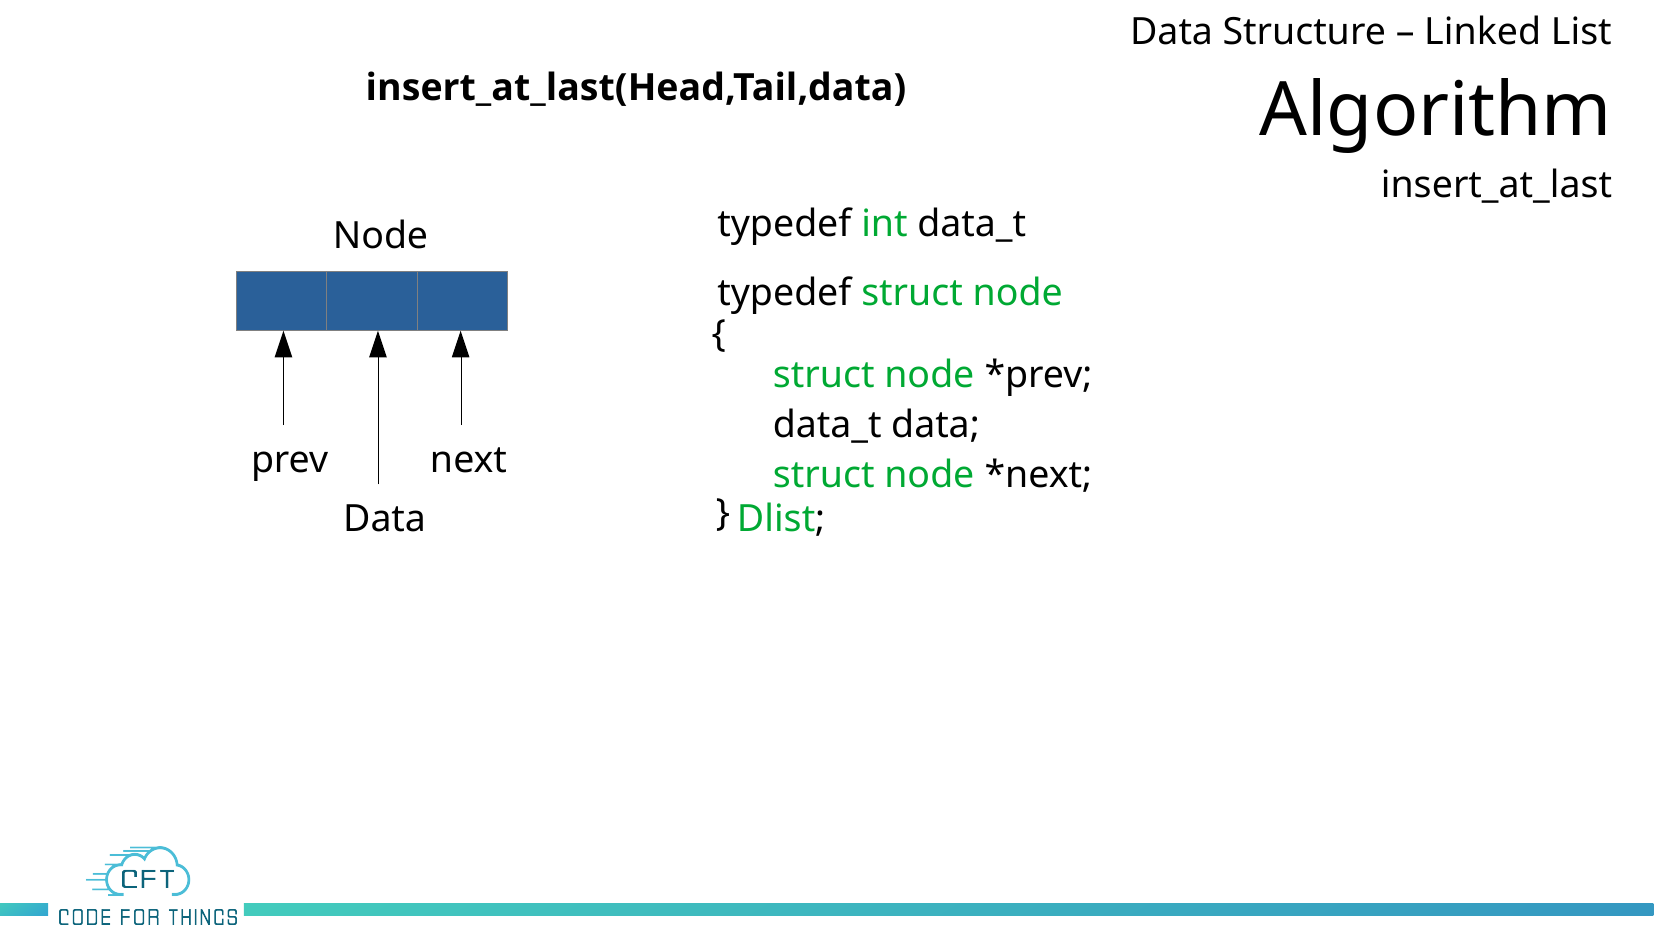

# Data Structure – Linked List Algorithm insert_at_last
insert_at_last(Head,Tail,data)
 typedef int data_t
Node
next
prev
 typedef struct node
 {
 struct node *prev;
 data_t data;
 struct node *next;
}
Dlist;
Data